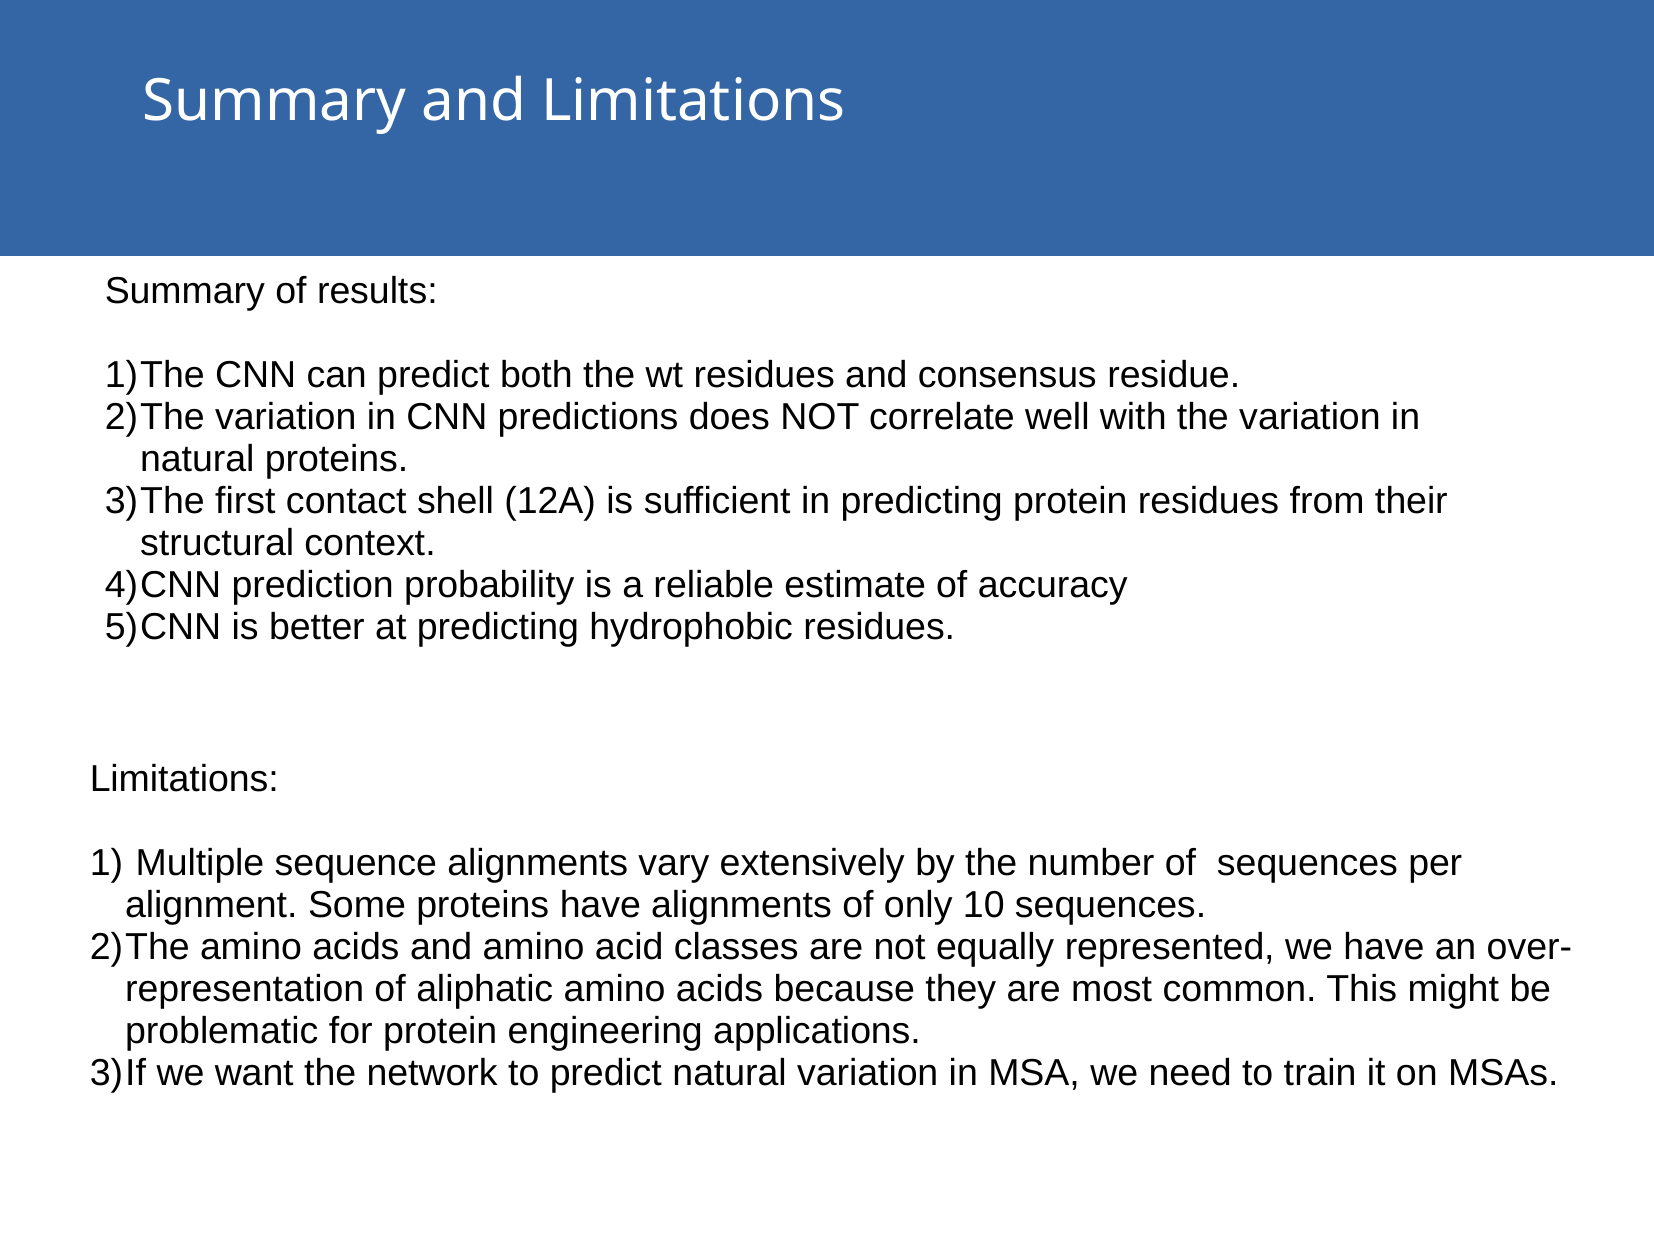

Summary and Limitations
Summary of results:
The CNN can predict both the wt residues and consensus residue.
The variation in CNN predictions does NOT correlate well with the variation in natural proteins.
The first contact shell (12A) is sufficient in predicting protein residues from their structural context.
CNN prediction probability is a reliable estimate of accuracy
CNN is better at predicting hydrophobic residues.
Limitations:
 Multiple sequence alignments vary extensively by the number of sequences per alignment. Some proteins have alignments of only 10 sequences.
The amino acids and amino acid classes are not equally represented, we have an over-representation of aliphatic amino acids because they are most common. This might be problematic for protein engineering applications.
If we want the network to predict natural variation in MSA, we need to train it on MSAs.